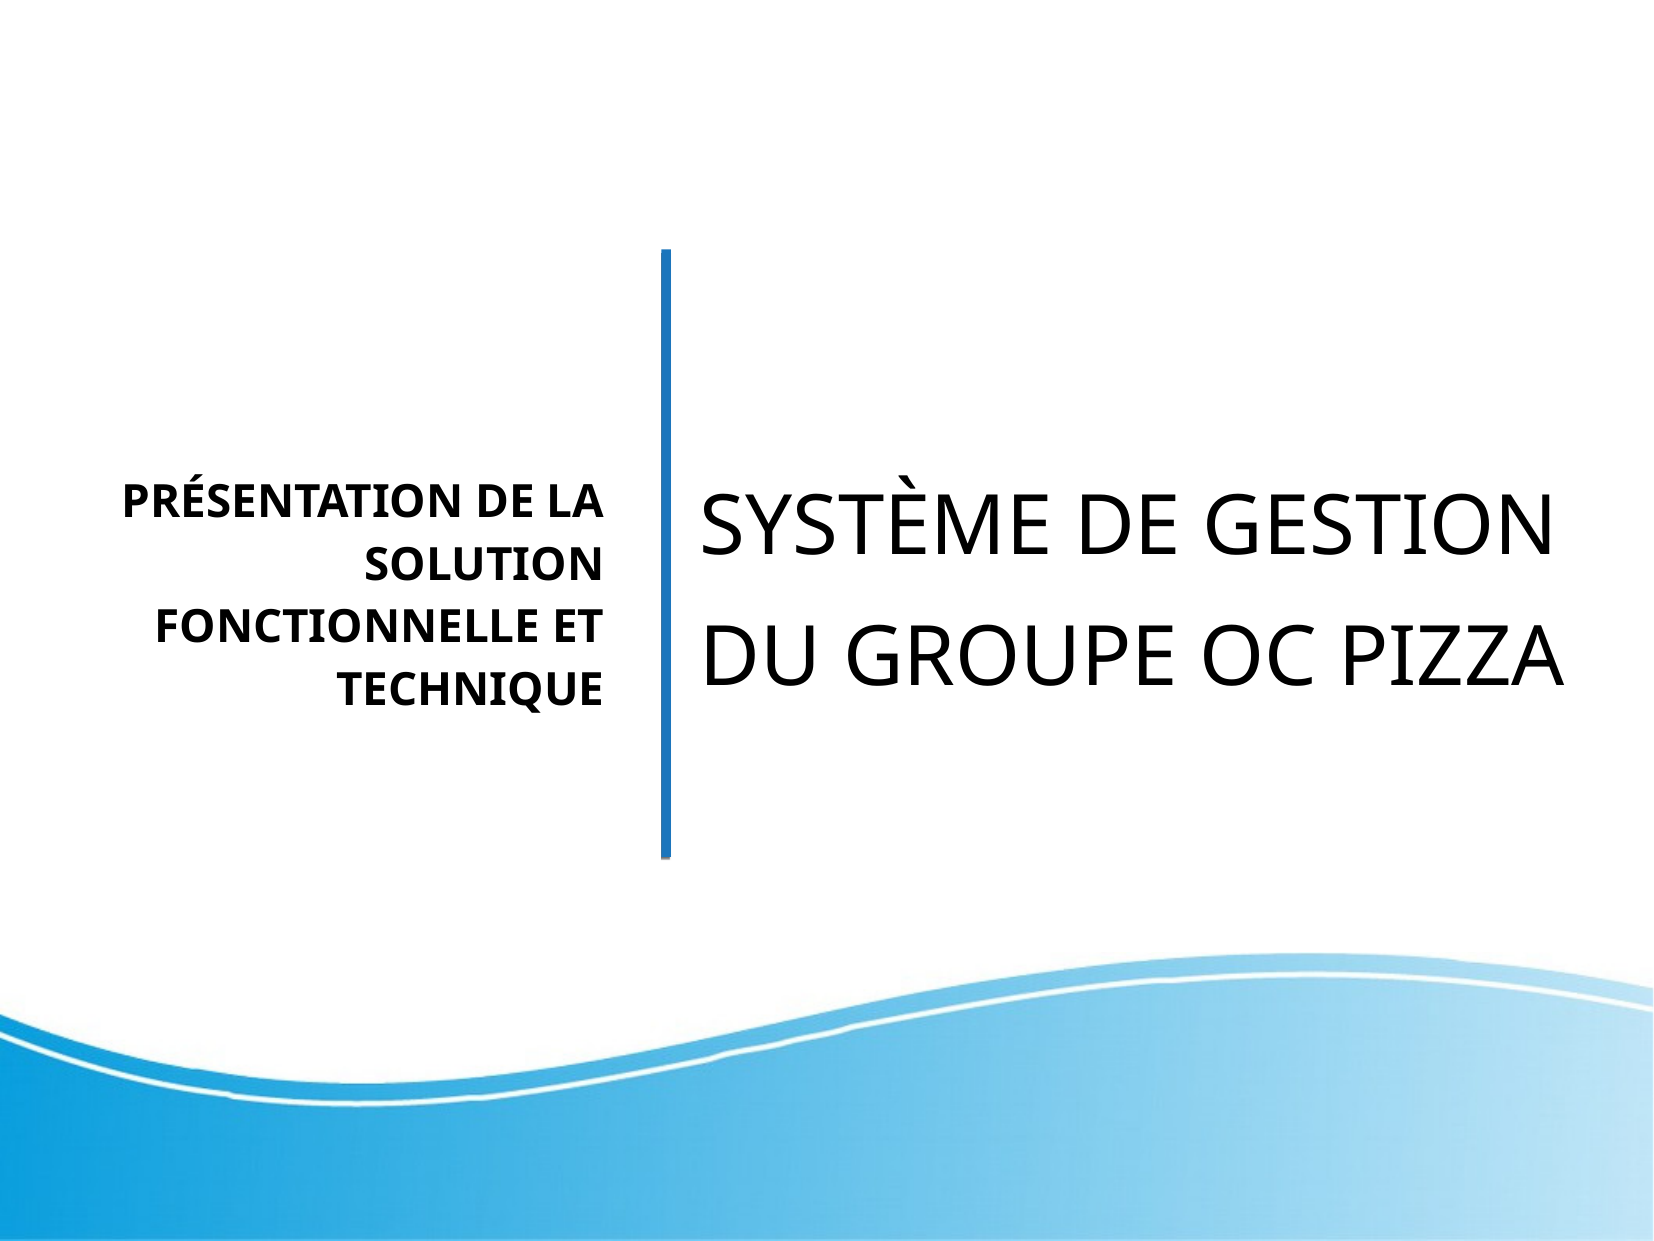

Présentation de la solution fonctionnelle et technique
# Système de gestion du groupe OC pizza